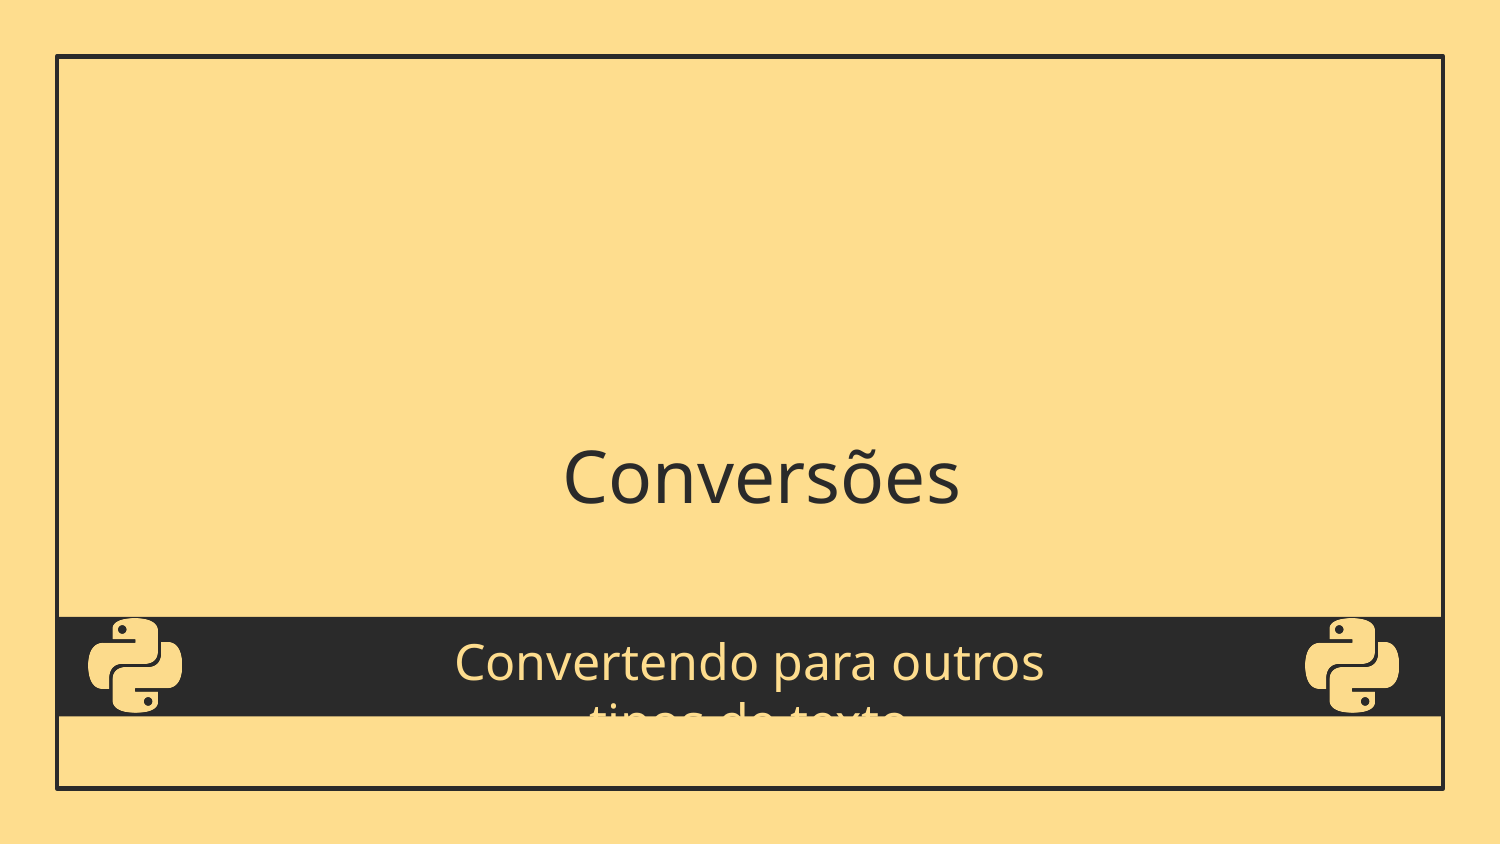

# Conversões
Convertendo para outros tipos de texto